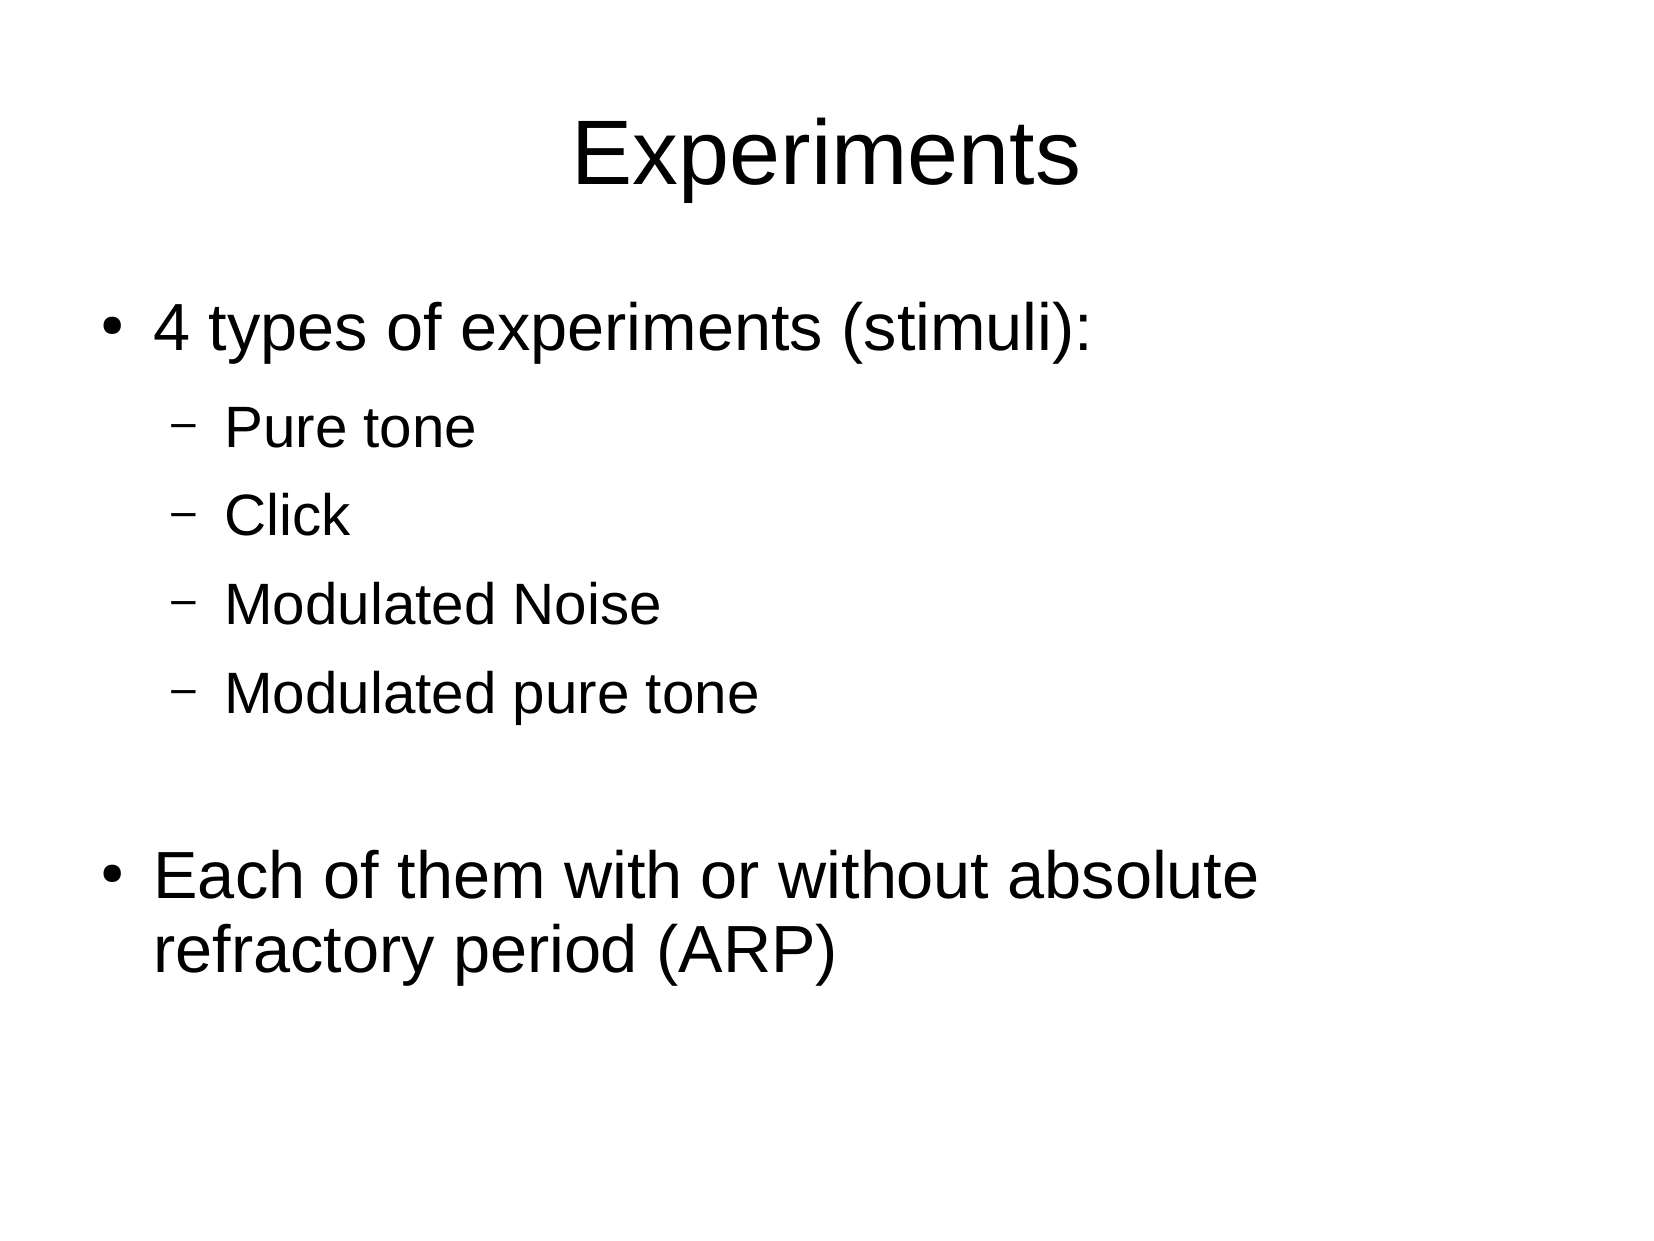

# Experiments
4 types of experiments (stimuli):
Pure tone
Click
Modulated Noise
Modulated pure tone
Each of them with or without absolute refractory period (ARP)